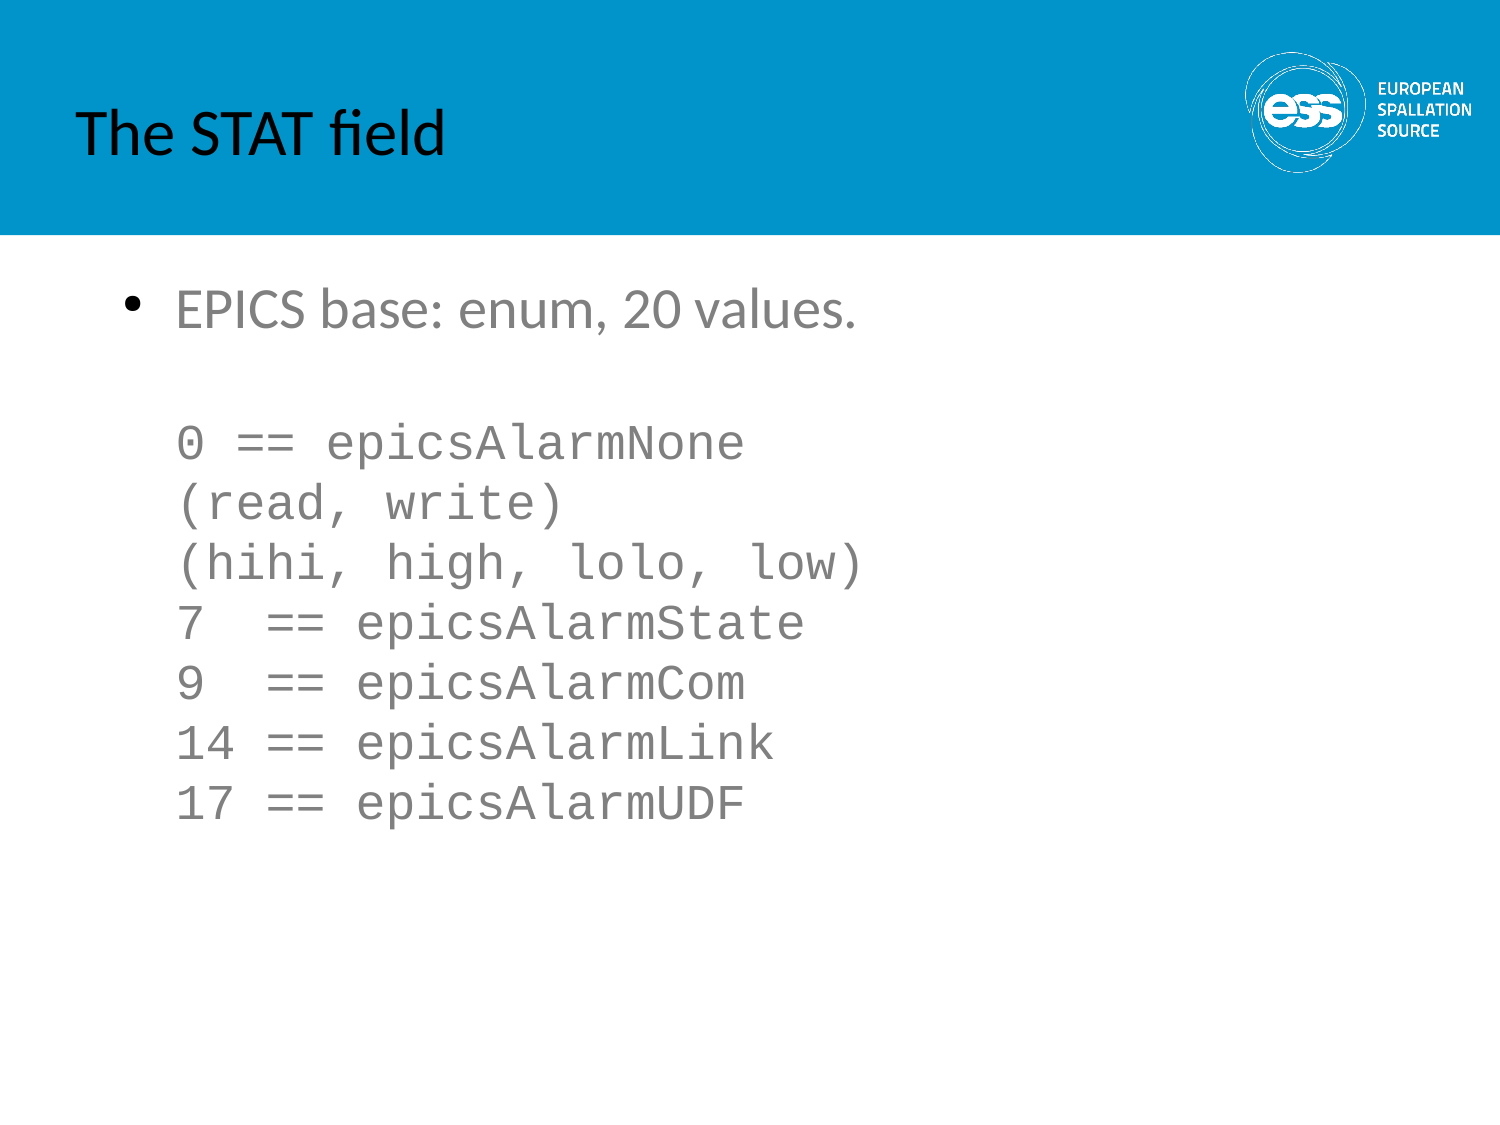

# The STAT field
EPICS base: enum, 20 values.
0 == epicsAlarmNone
(read, write)
(hihi, high, lolo, low)
7 == epicsAlarmState
9 == epicsAlarmCom
14 == epicsAlarmLink
17 == epicsAlarmUDF